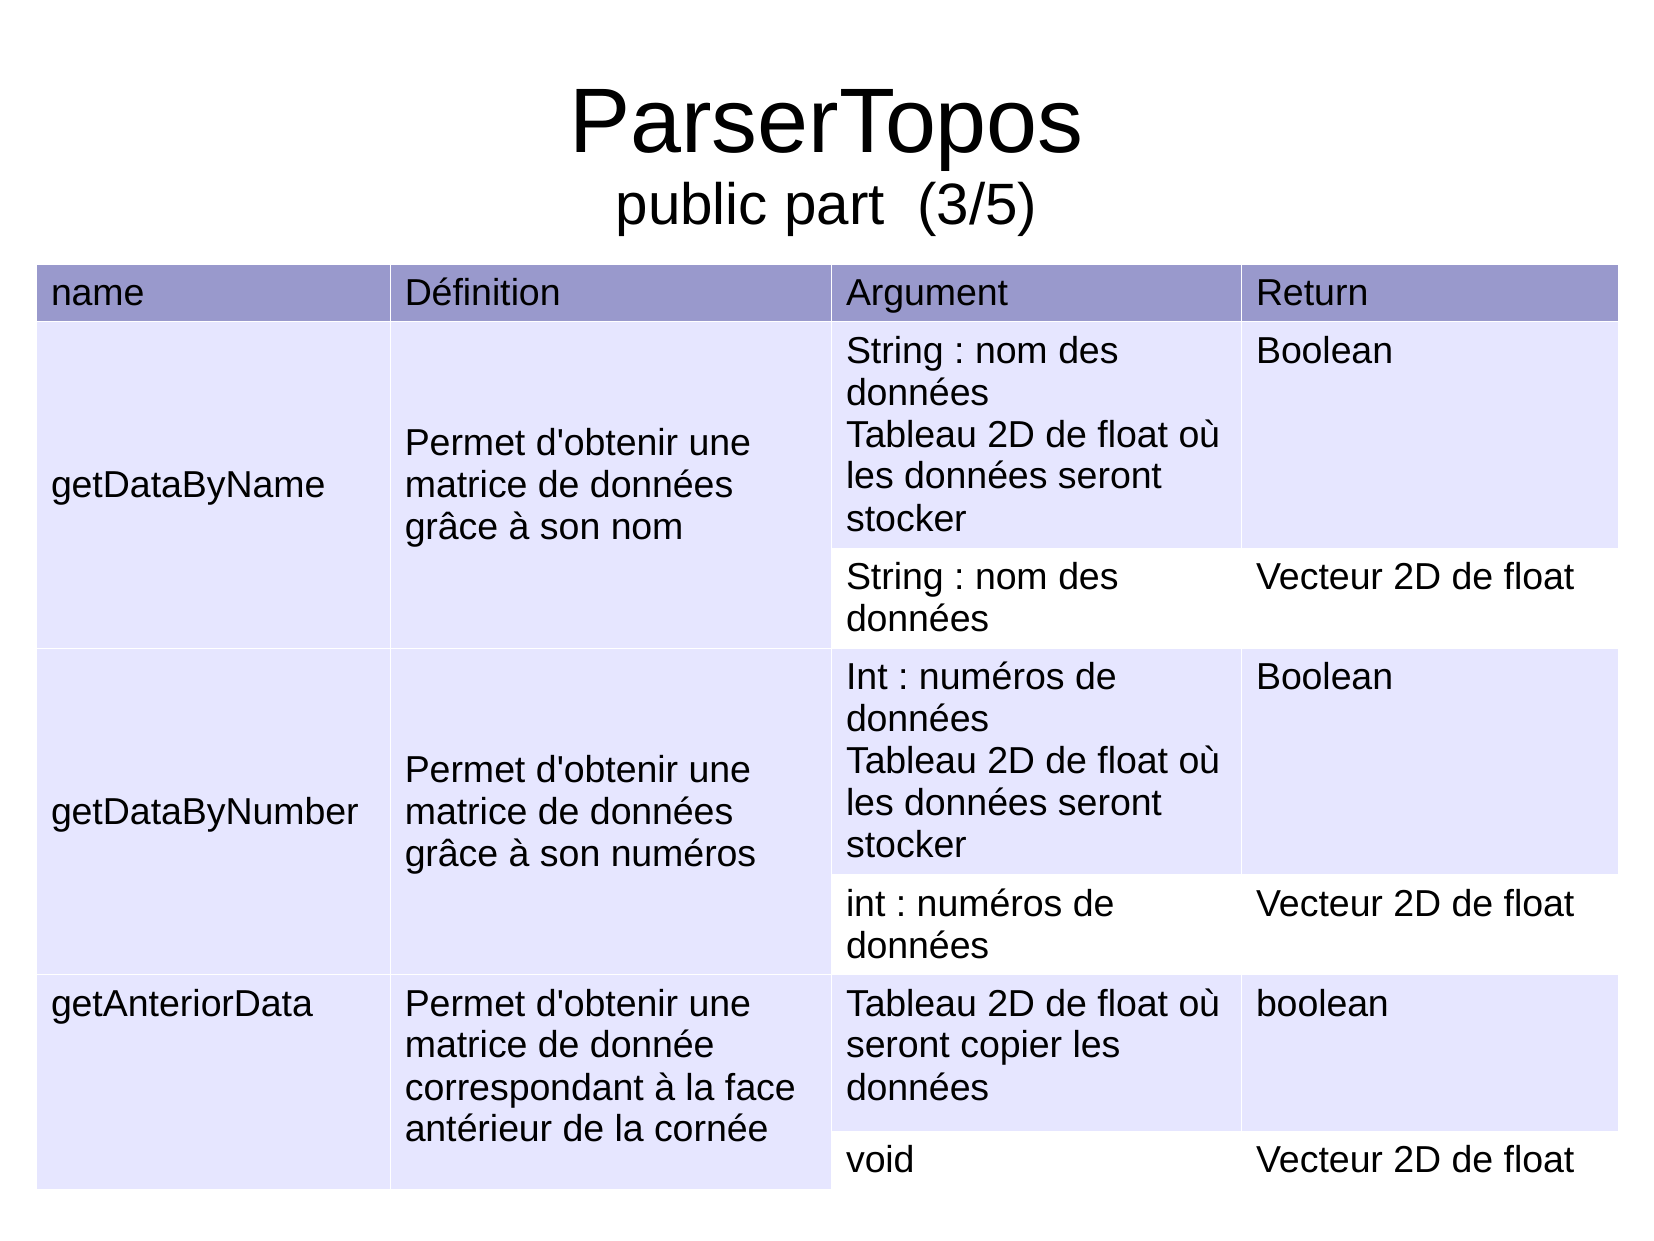

# ParserTopos public part  (3/5)
| name | Définition | Argument | Return |
| --- | --- | --- | --- |
| getDataByName | Permet d'obtenir une matrice de données grâce à son nom | String : nom des données Tableau 2D de float où les données seront stocker | Boolean |
| | | String : nom des données | Vecteur 2D de float |
| getDataByNumber | Permet d'obtenir une matrice de données grâce à son numéros | Int : numéros de données Tableau 2D de float où les données seront stocker | Boolean |
| | | int : numéros de données | Vecteur 2D de float |
| getAnteriorData | Permet d'obtenir une matrice de donnée correspondant à la face antérieur de la cornée | Tableau 2D de float où seront copier les données | boolean |
| | | void | Vecteur 2D de float |